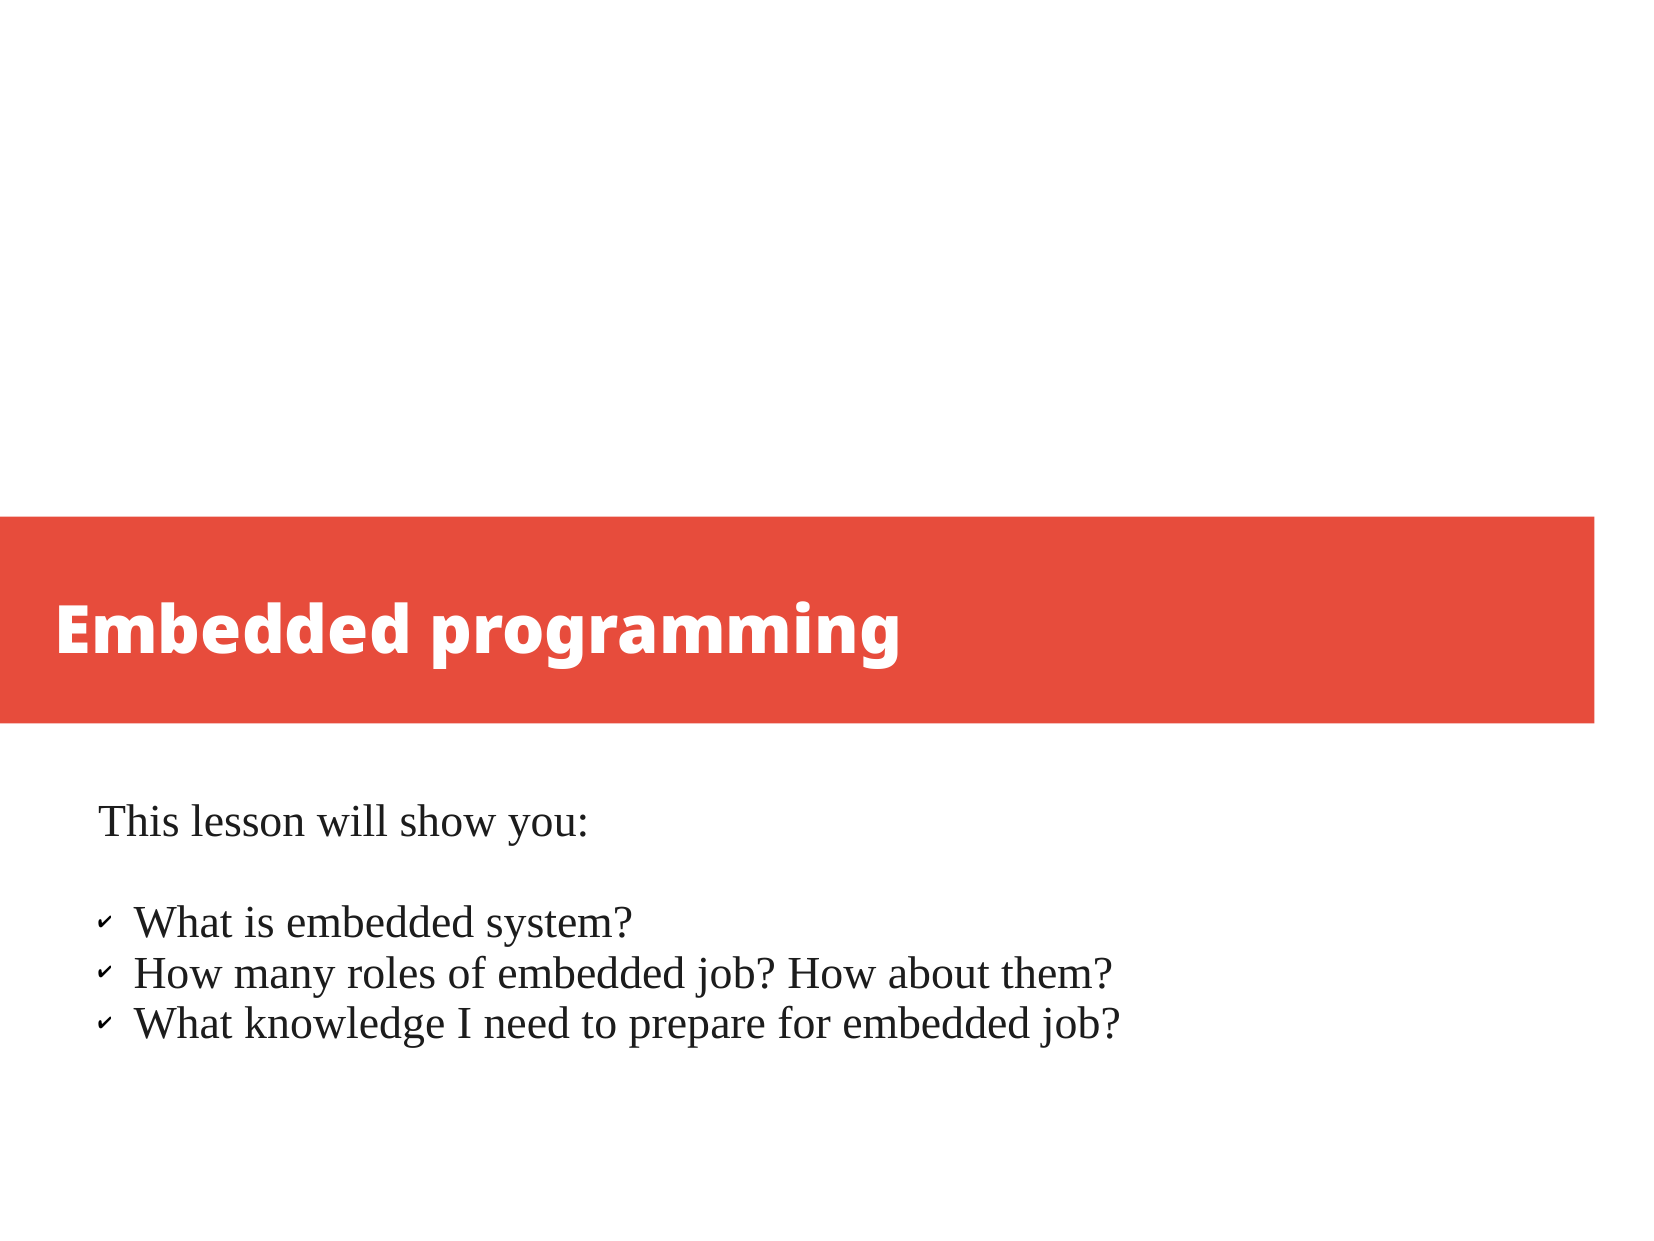

# Embedded programming
This lesson will show you:
What is embedded system?
How many roles of embedded job? How about them?
What knowledge I need to prepare for embedded job?